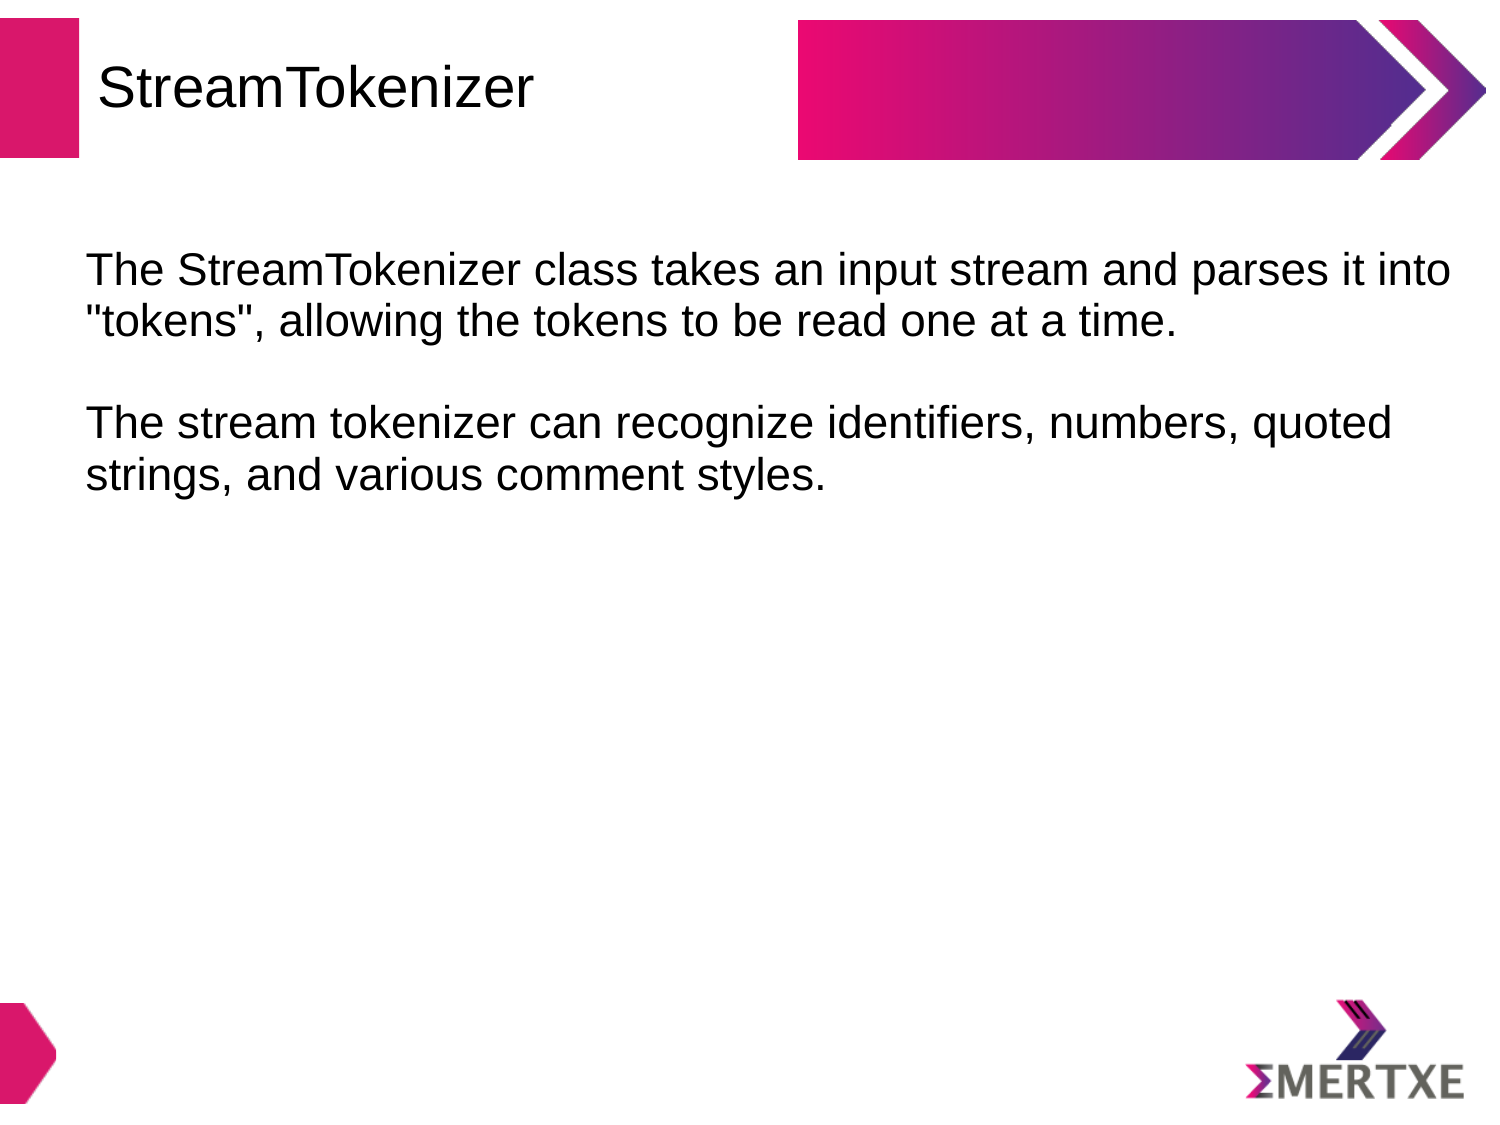

StreamTokenizer
The StreamTokenizer class takes an input stream and parses it into "tokens", allowing the tokens to be read one at a time.
The stream tokenizer can recognize identifiers, numbers, quoted strings, and various comment styles.